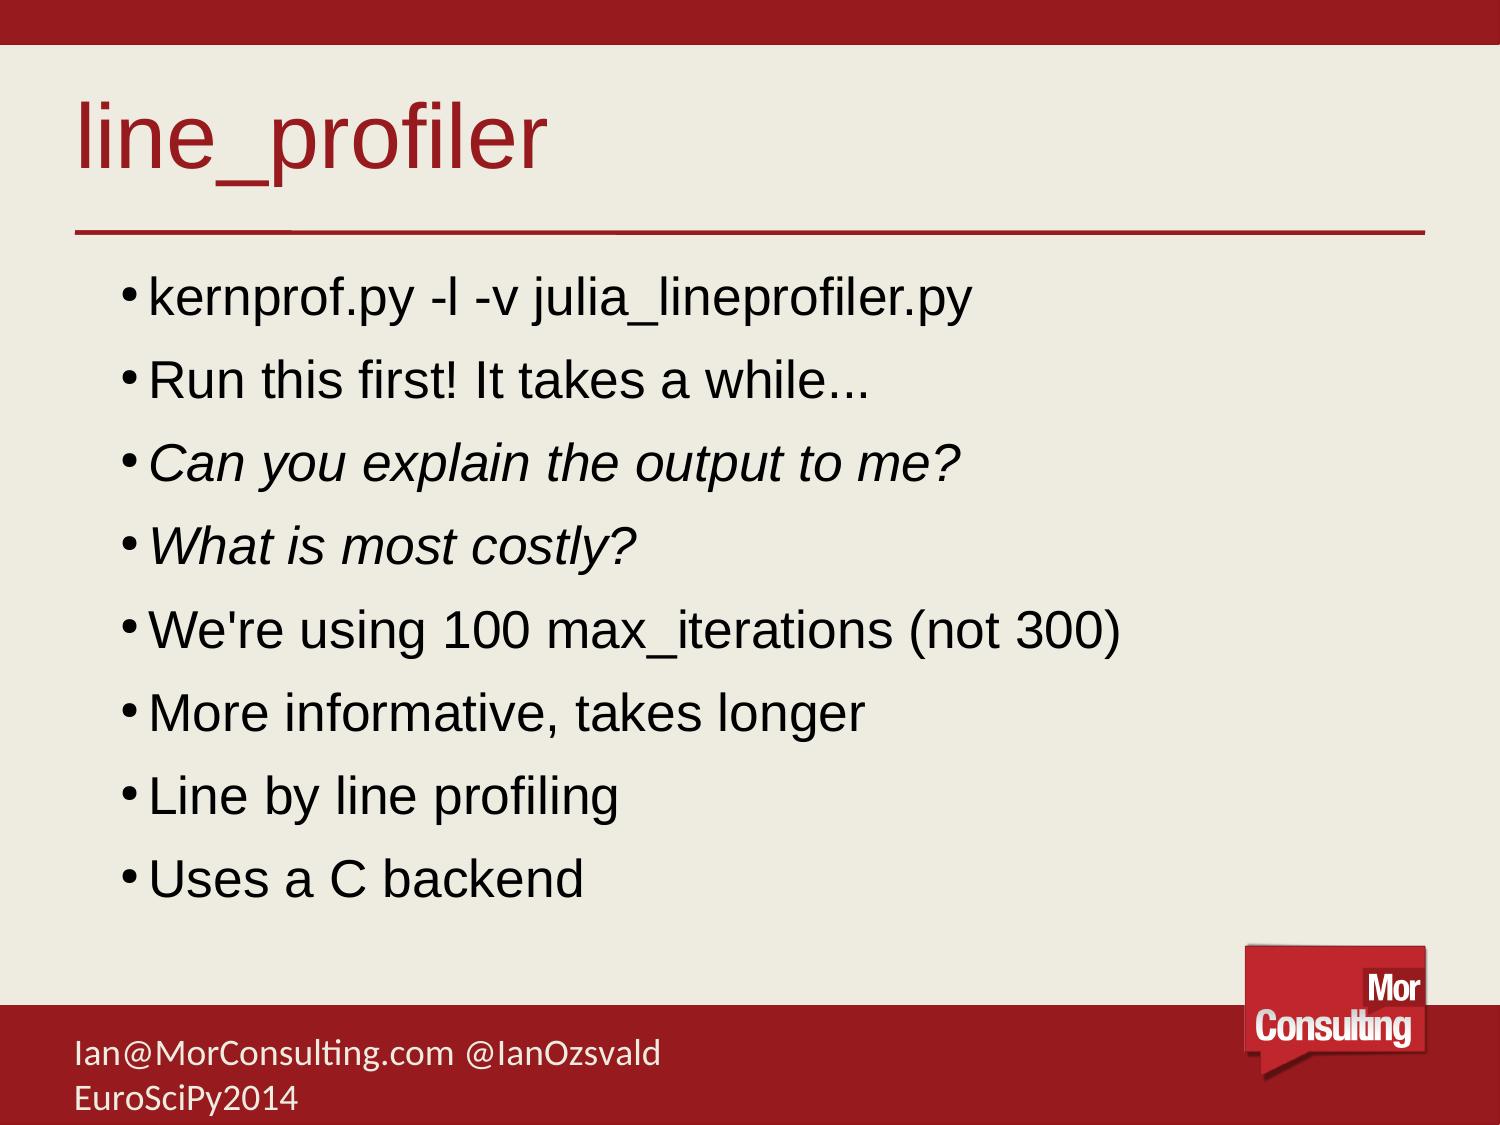

# line_profiler
kernprof.py -l -v julia_lineprofiler.py
Run this first! It takes a while...
Can you explain the output to me?
What is most costly?
We're using 100 max_iterations (not 300)
More informative, takes longer
Line by line profiling
Uses a C backend